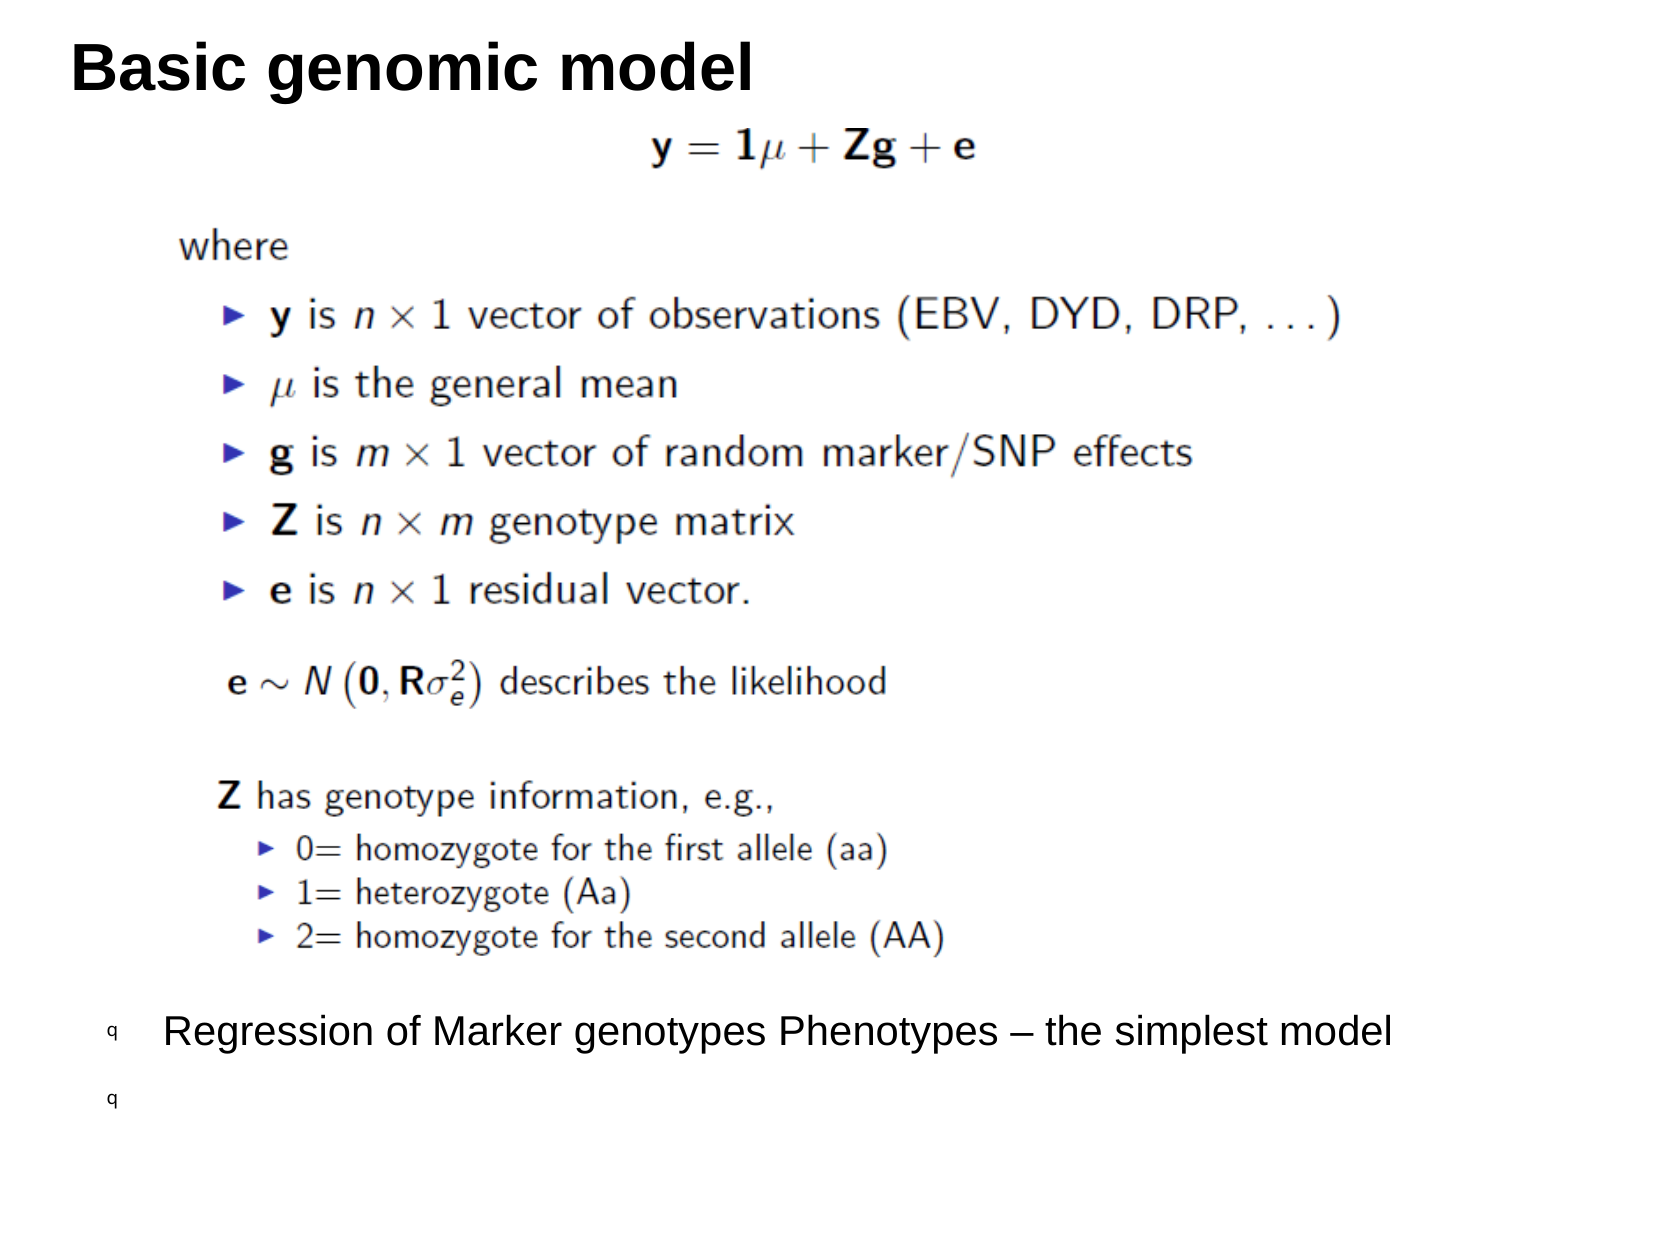

Basic genomic model
# Regression of Marker genotypes Phenotypes – the simplest model